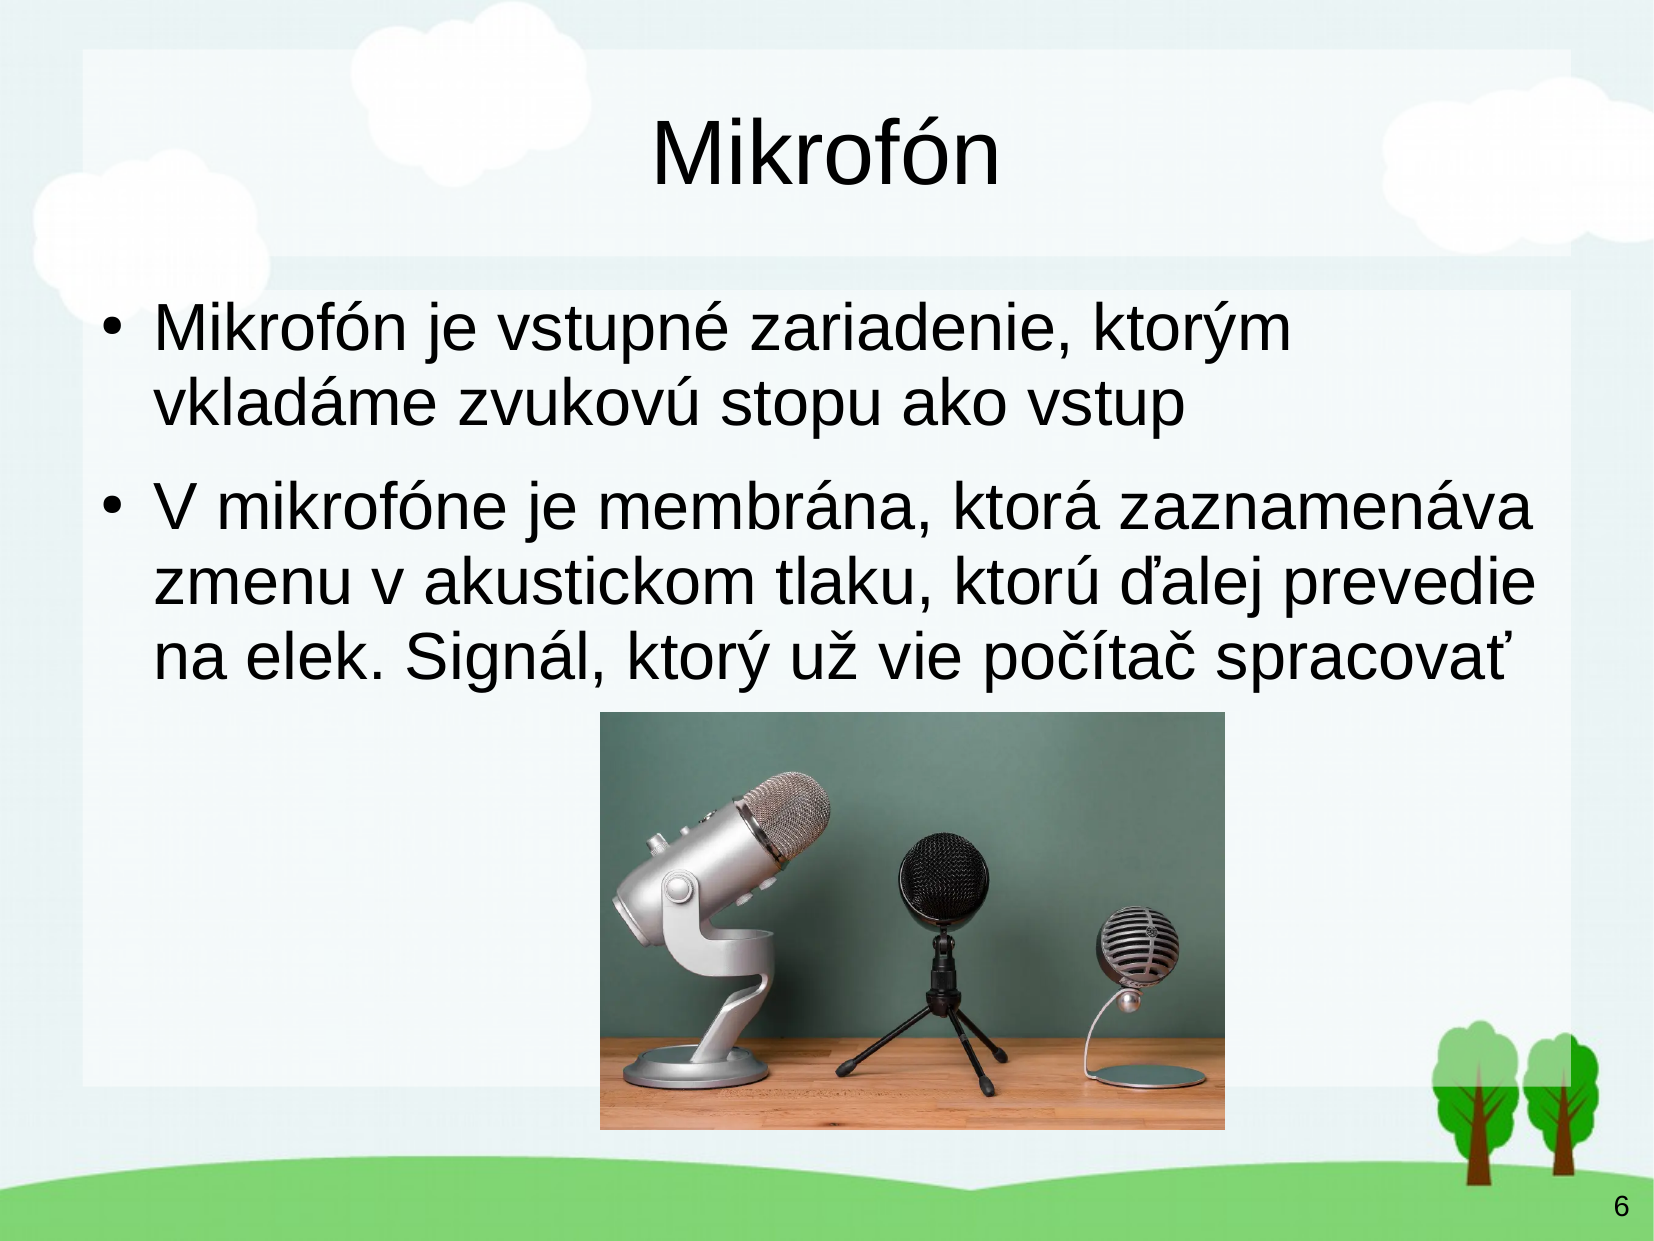

# Mikrofón
Mikrofón je vstupné zariadenie, ktorým vkladáme zvukovú stopu ako vstup
V mikrofóne je membrána, ktorá zaznamenáva zmenu v akustickom tlaku, ktorú ďalej prevedie na elek. Signál, ktorý už vie počítač spracovať
6